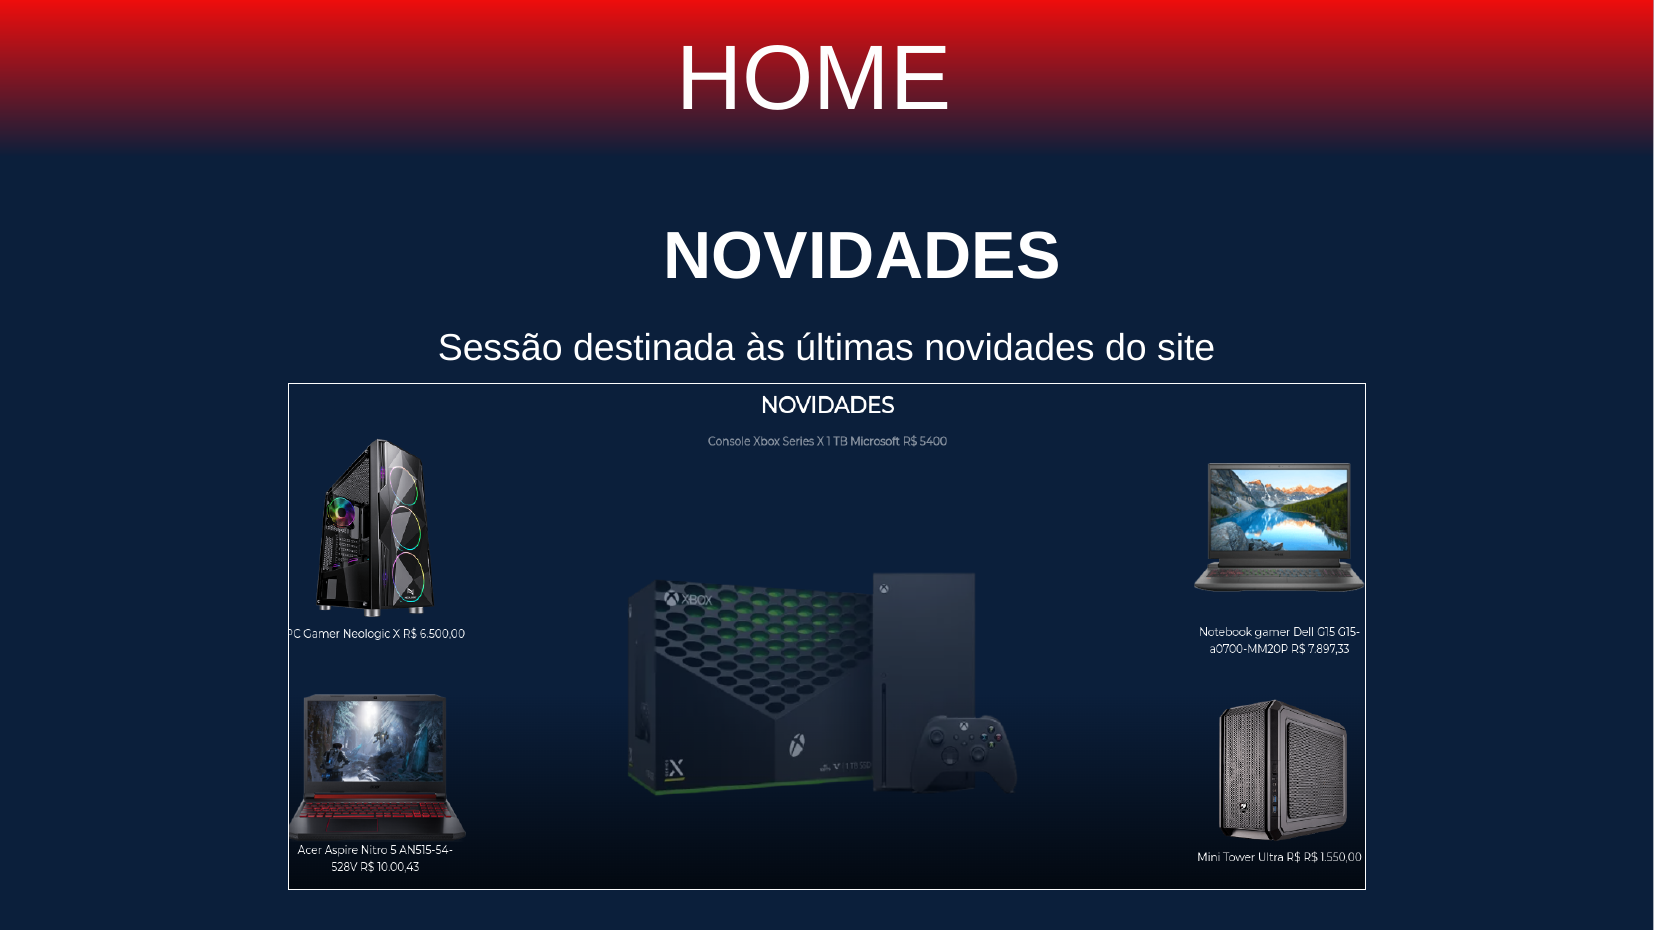

# HOME
NOVIDADES
Sessão destinada às últimas novidades do site